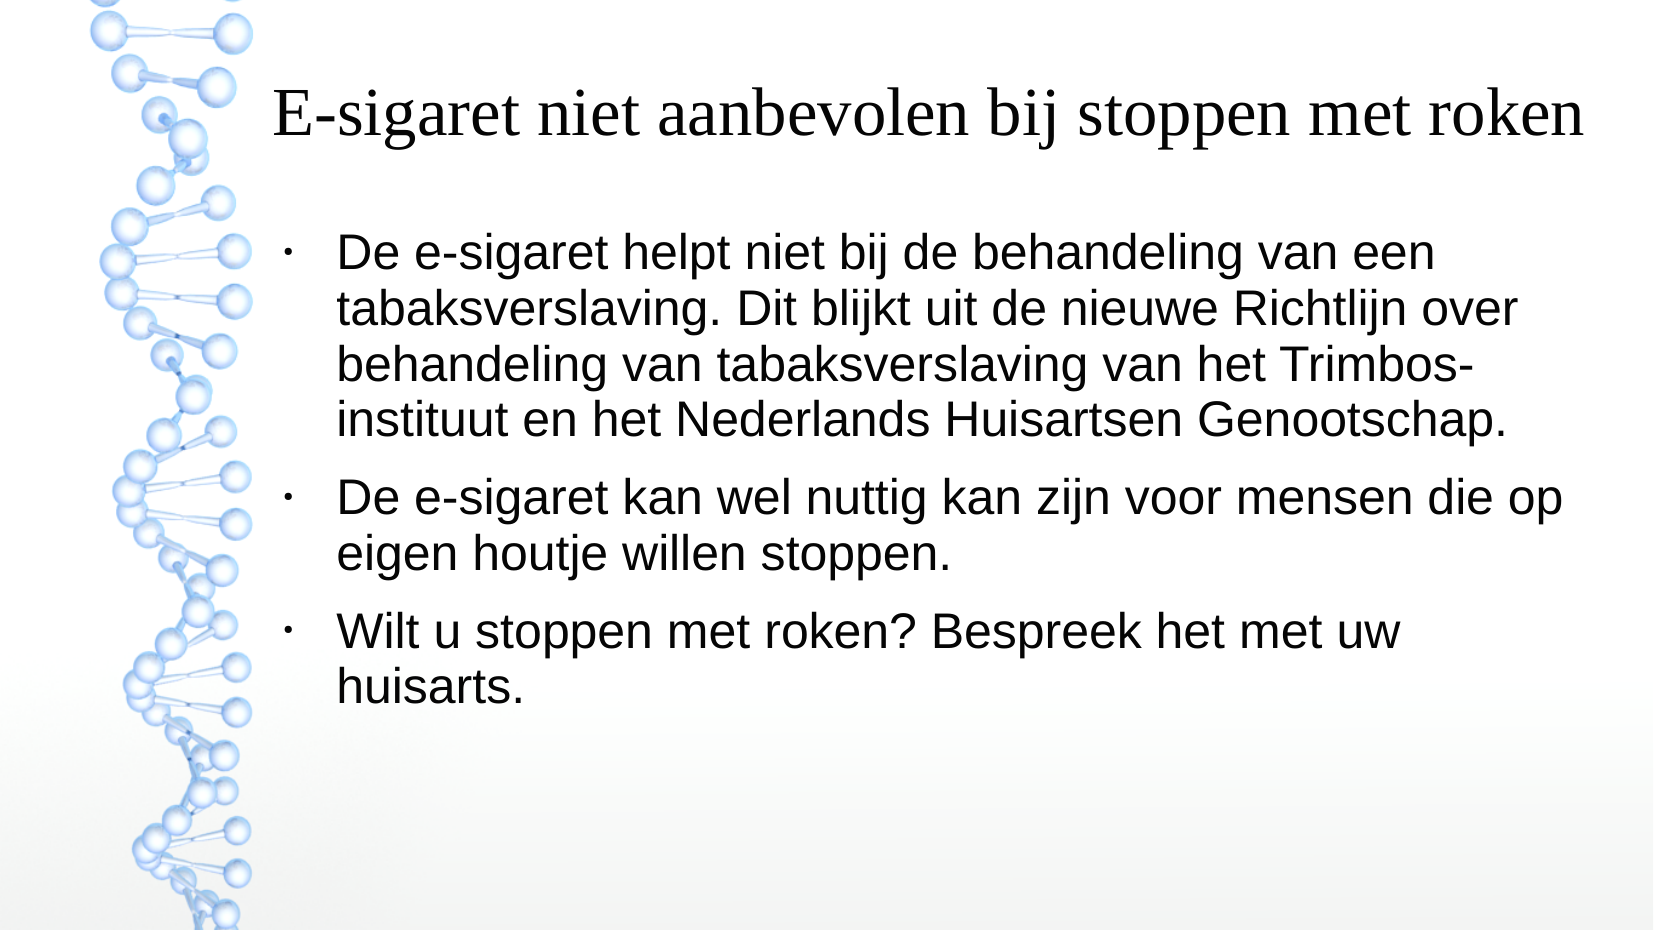

# E-sigaret niet aanbevolen bij stoppen met roken
De e-sigaret helpt niet bij de behandeling van een tabaksverslaving. Dit blijkt uit de nieuwe Richtlijn over behandeling van tabaksverslaving van het Trimbos-instituut en het Nederlands Huisartsen Genootschap.
De e-sigaret kan wel nuttig kan zijn voor mensen die op eigen houtje willen stoppen.
Wilt u stoppen met roken? Bespreek het met uw huisarts.
9